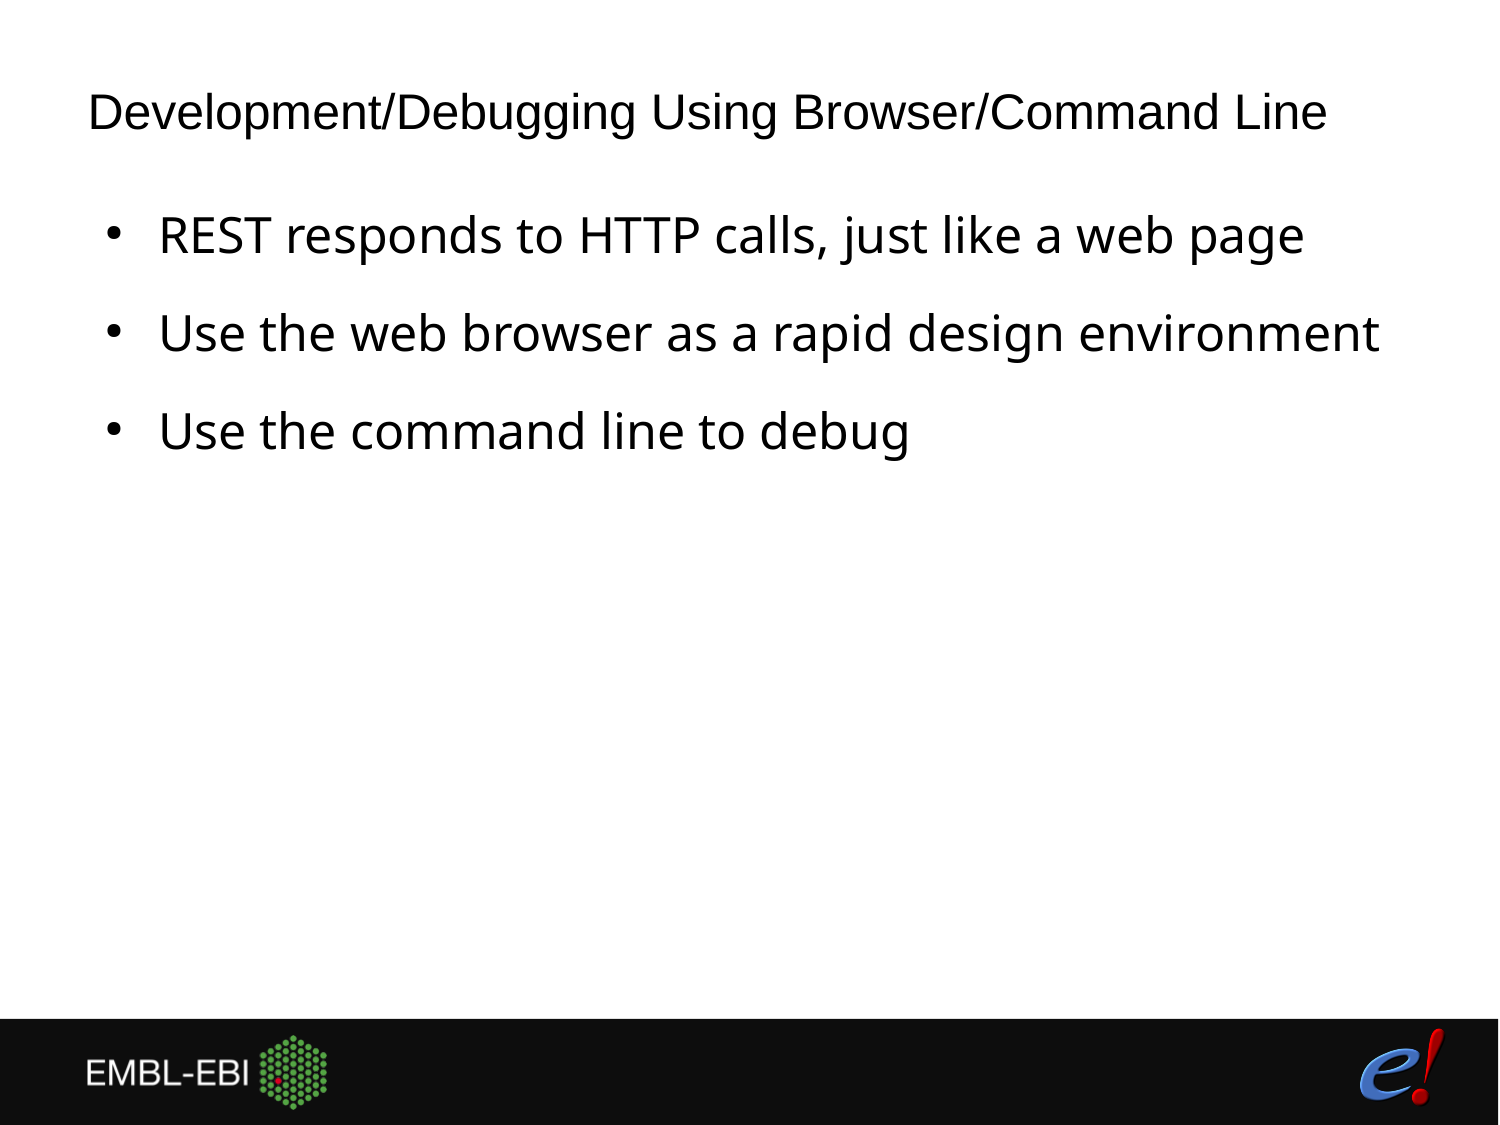

# Development/Debugging Using Browser/Command Line
REST responds to HTTP calls, just like a web page
Use the web browser as a rapid design environment
Use the command line to debug